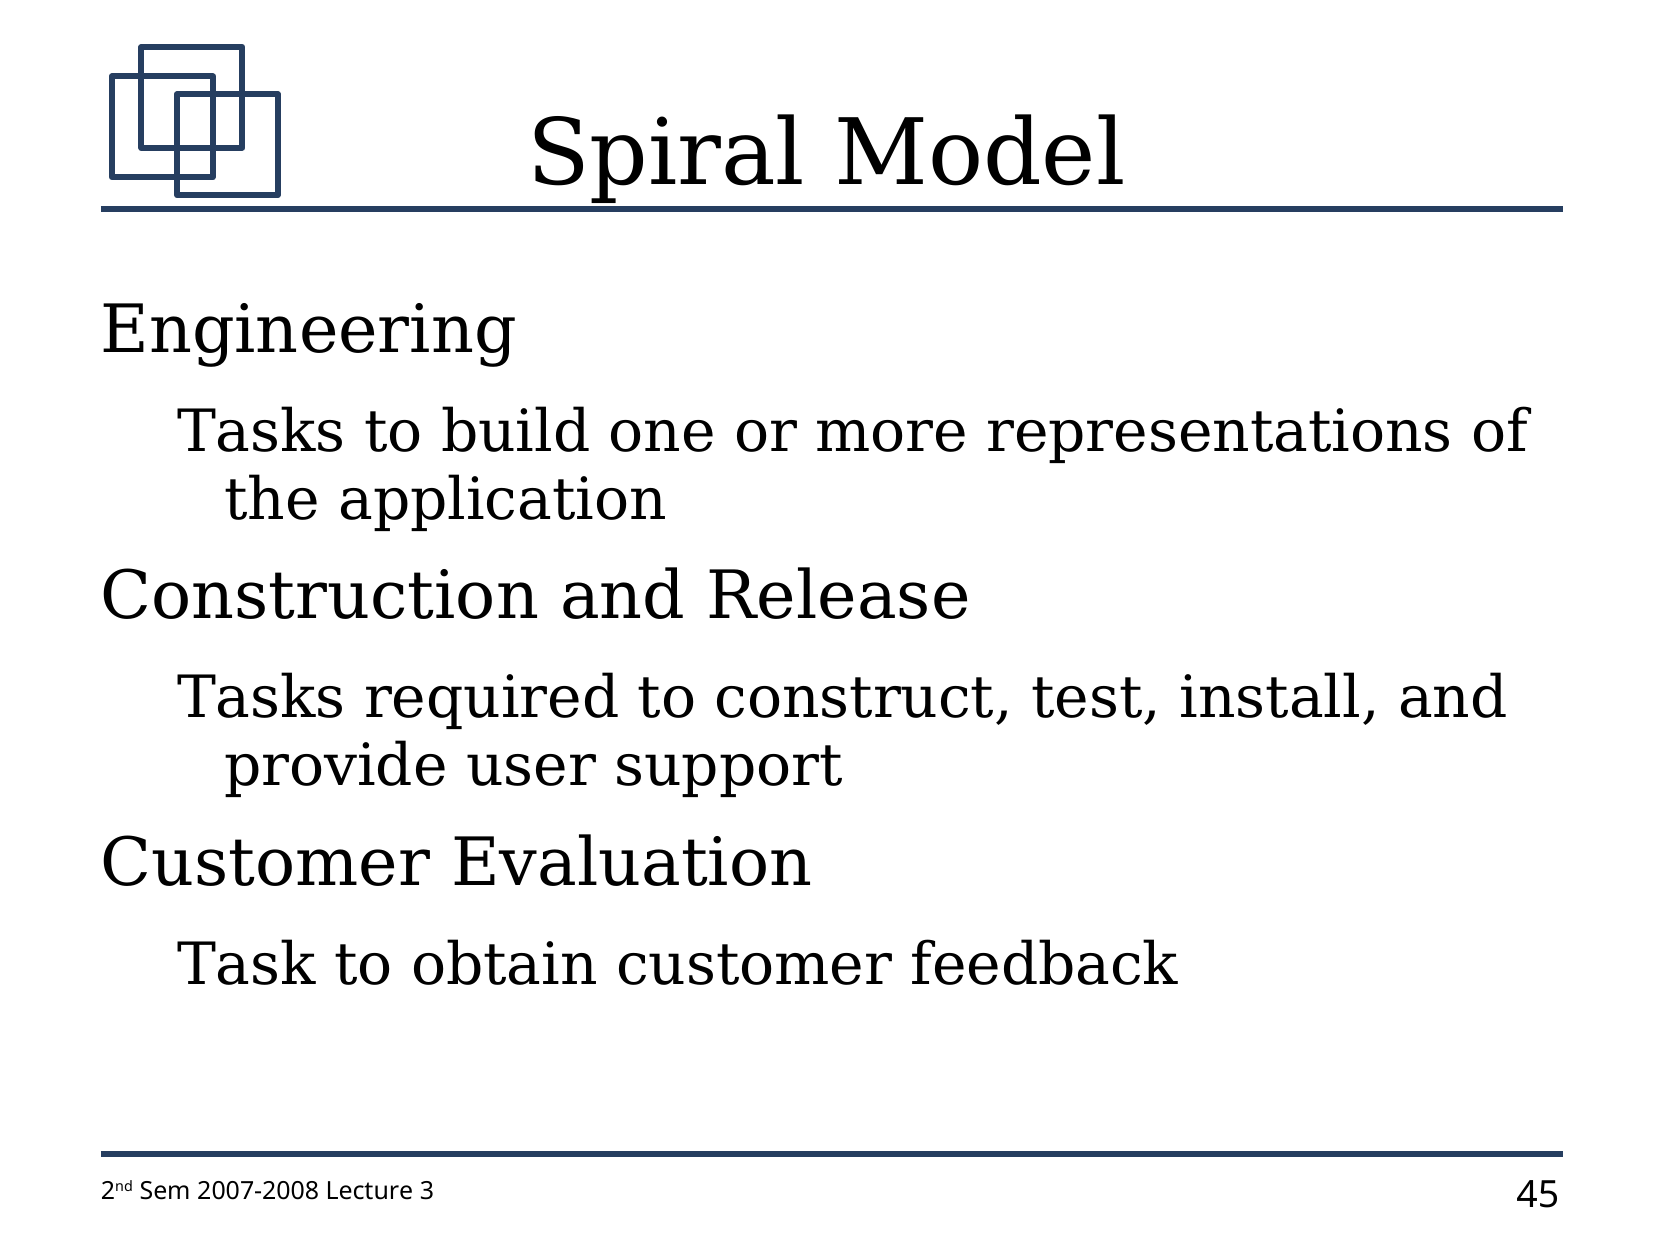

# Spiral Model
Engineering
Tasks to build one or more representations of the application
Construction and Release
Tasks required to construct, test, install, and provide user support
Customer Evaluation
Task to obtain customer feedback